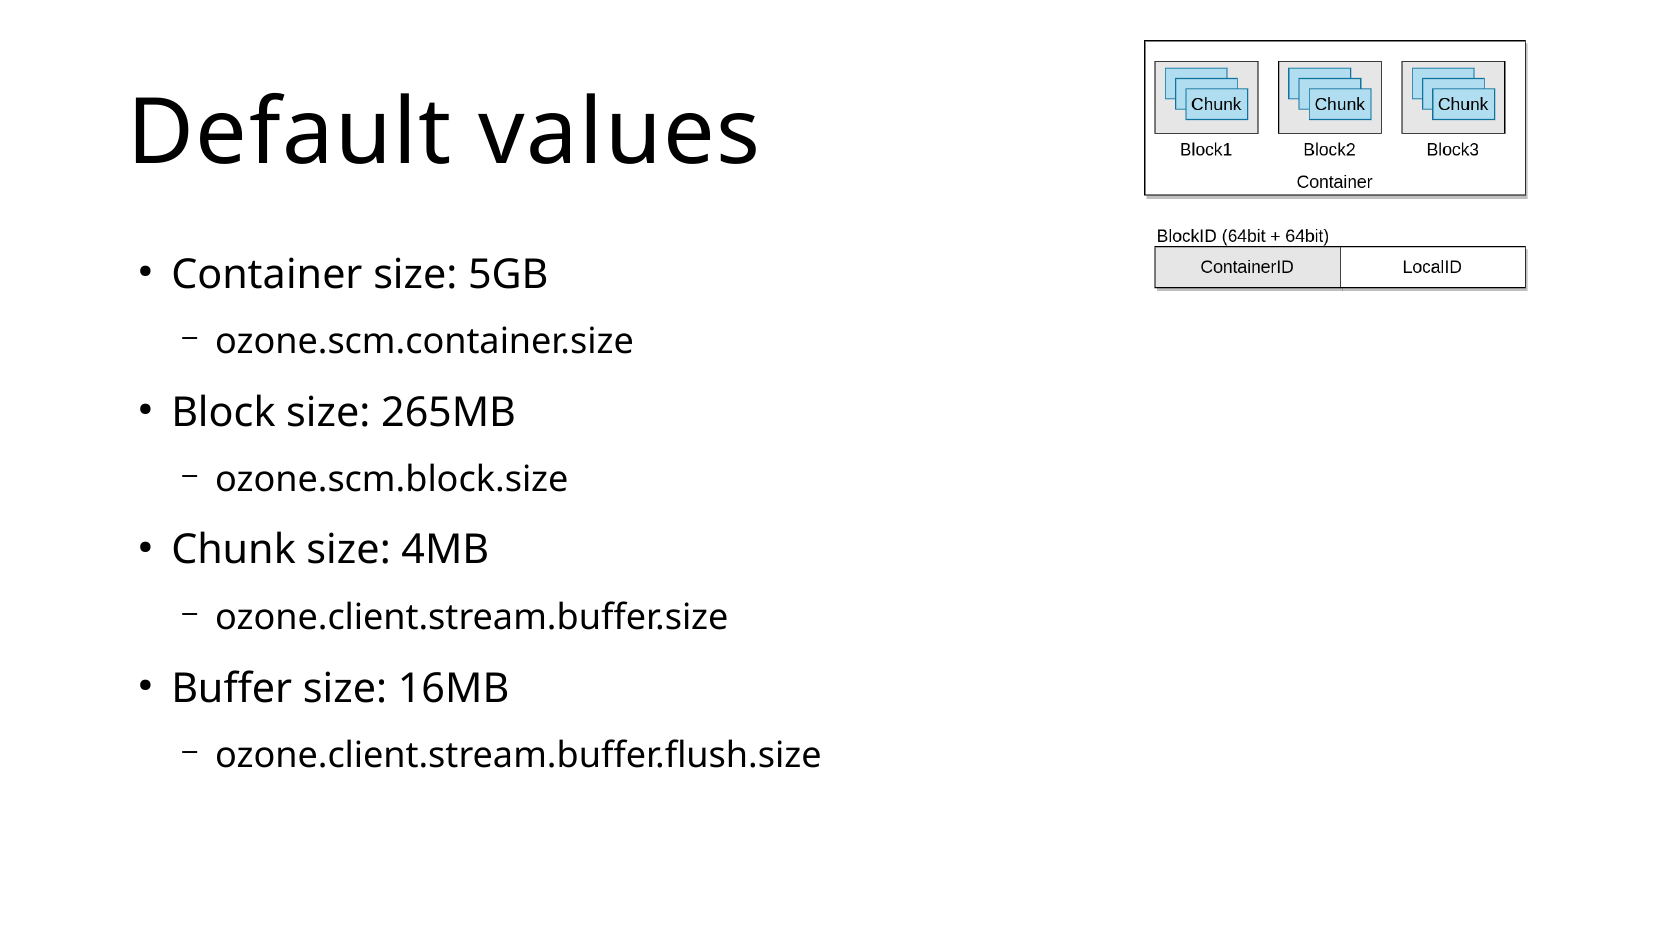

# Default values
Container size: 5GB
ozone.scm.container.size
Block size: 265MB
ozone.scm.block.size
Chunk size: 4MB
ozone.client.stream.buffer.size
Buffer size: 16MB
ozone.client.stream.buffer.flush.size